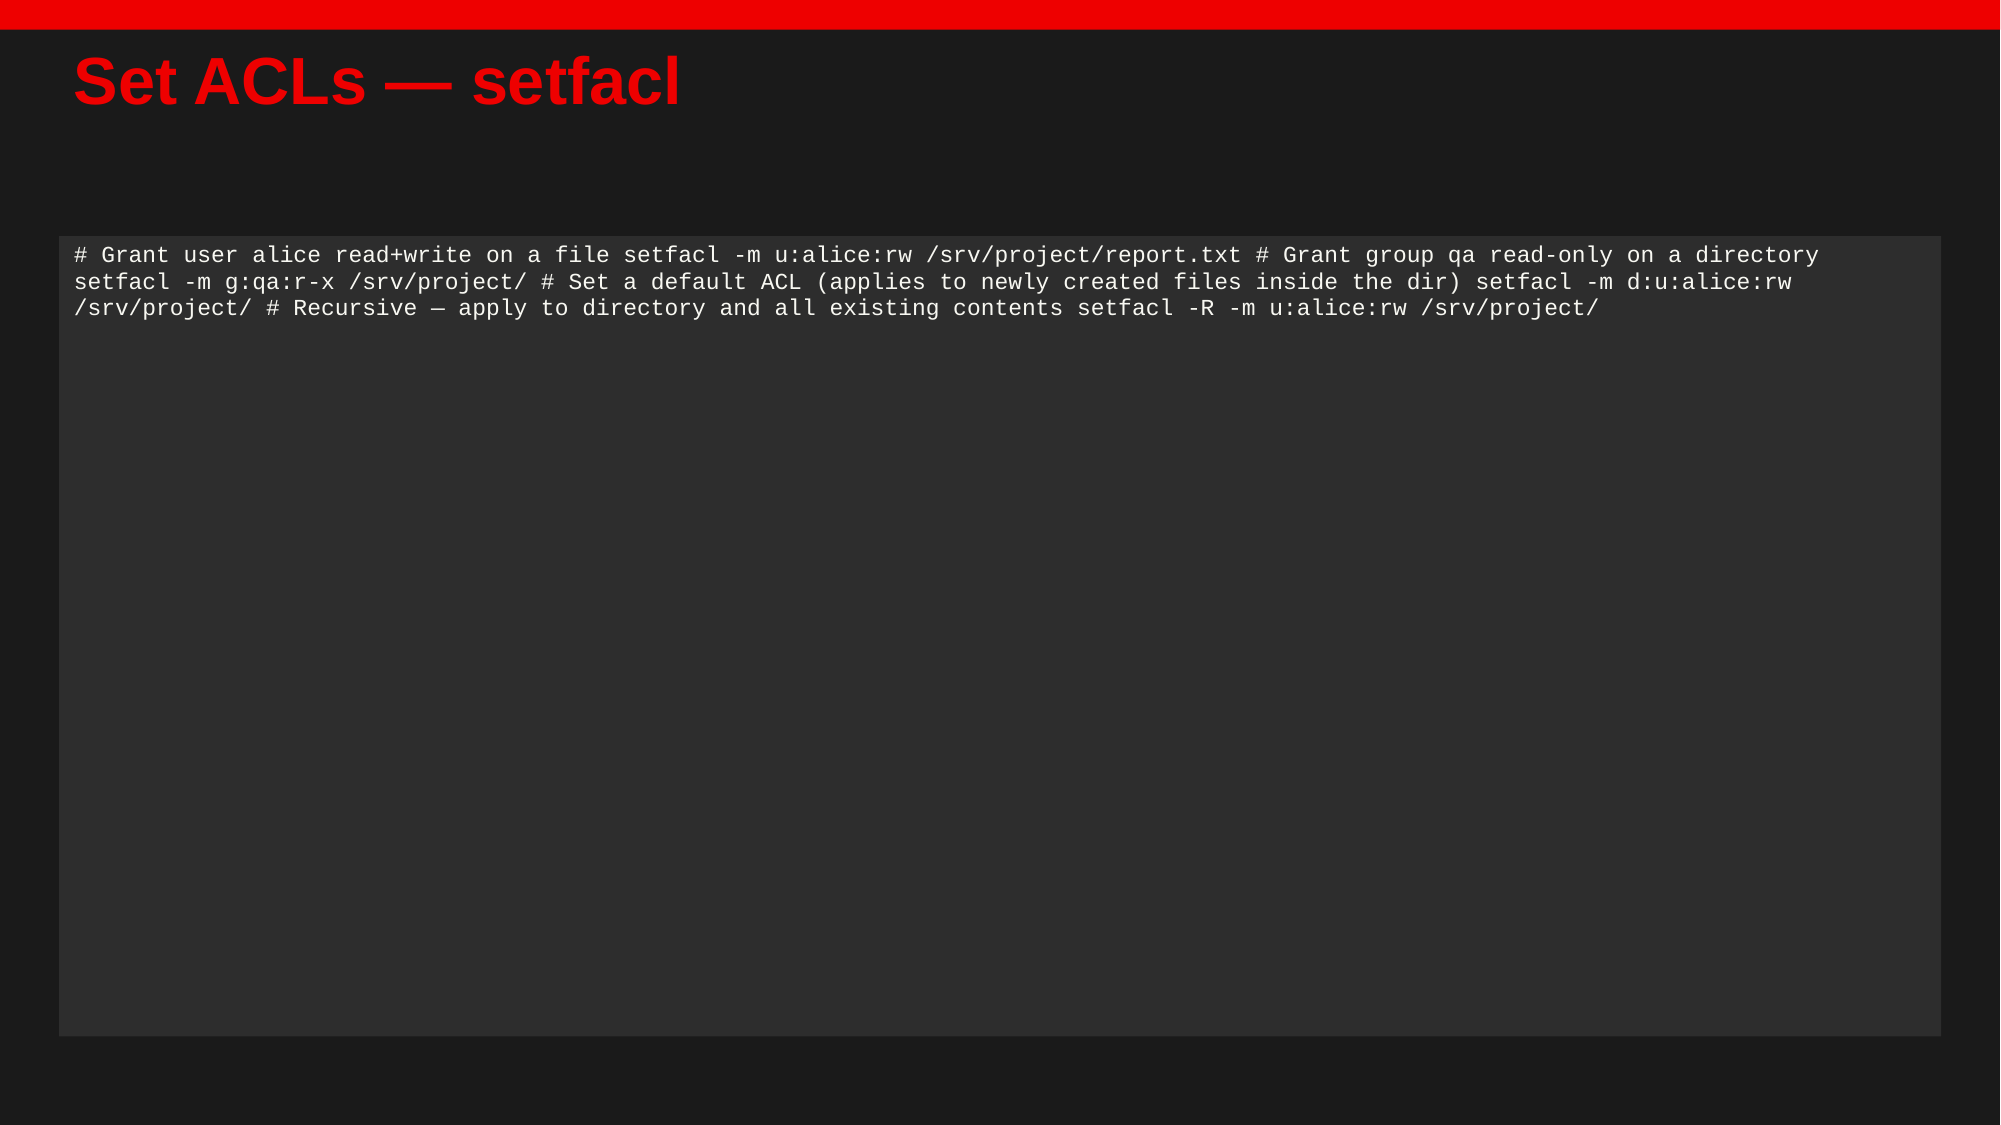

Set ACLs — setfacl
# Grant user alice read+write on a file setfacl -m u:alice:rw /srv/project/report.txt # Grant group qa read-only on a directory setfacl -m g:qa:r-x /srv/project/ # Set a default ACL (applies to newly created files inside the dir) setfacl -m d:u:alice:rw /srv/project/ # Recursive — apply to directory and all existing contents setfacl -R -m u:alice:rw /srv/project/